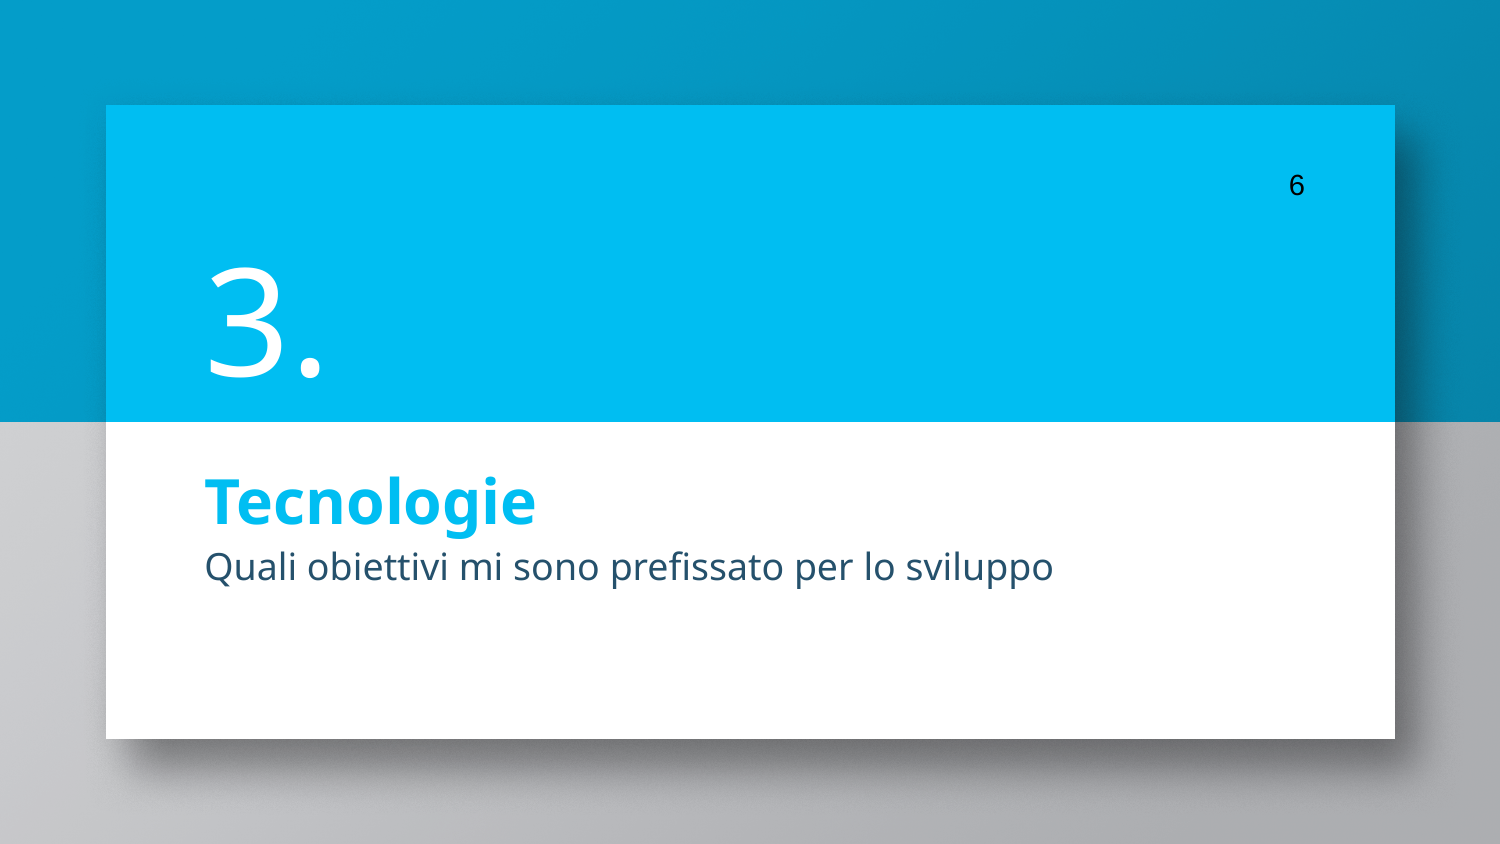

3.
# Tecnologie
Quali obiettivi mi sono prefissato per lo sviluppo